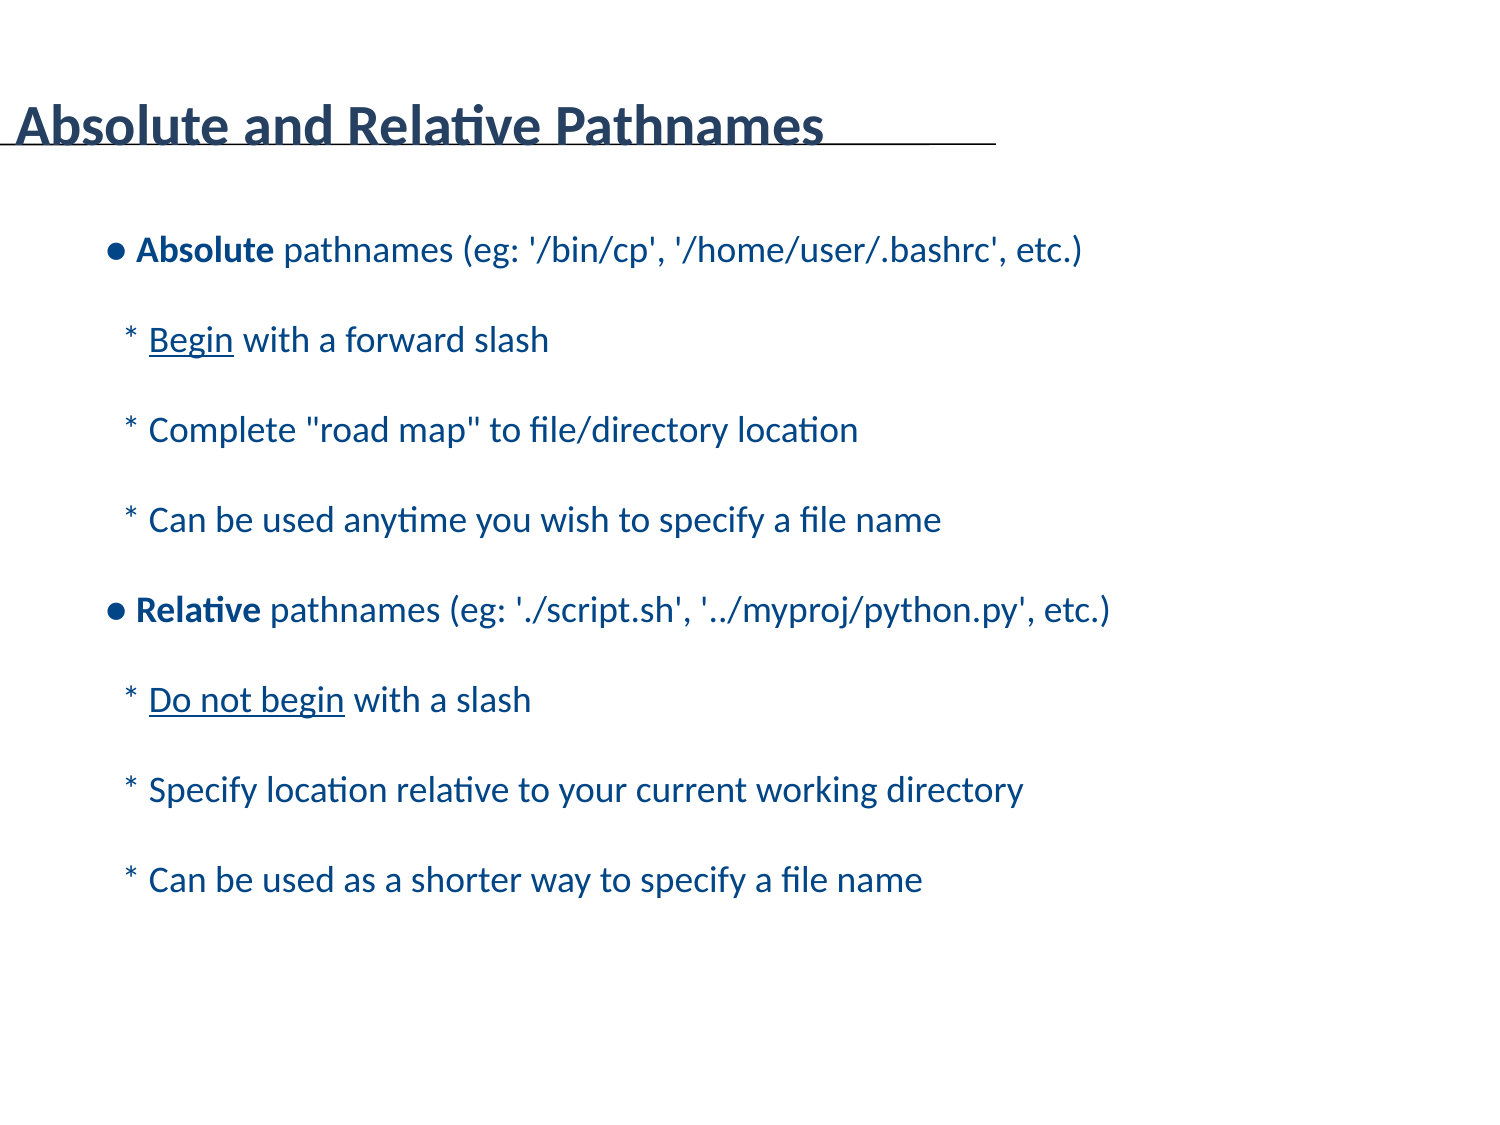

Absolute and Relative Pathnames
● Absolute pathnames (eg: '/bin/cp', '/home/user/.bashrc', etc.)
 * Begin with a forward slash
 * Complete "road map" to file/directory location
 * Can be used anytime you wish to specify a file name
● Relative pathnames (eg: './script.sh', '../myproj/python.py', etc.)
 * Do not begin with a slash
 * Specify location relative to your current working directory
 * Can be used as a shorter way to specify a file name